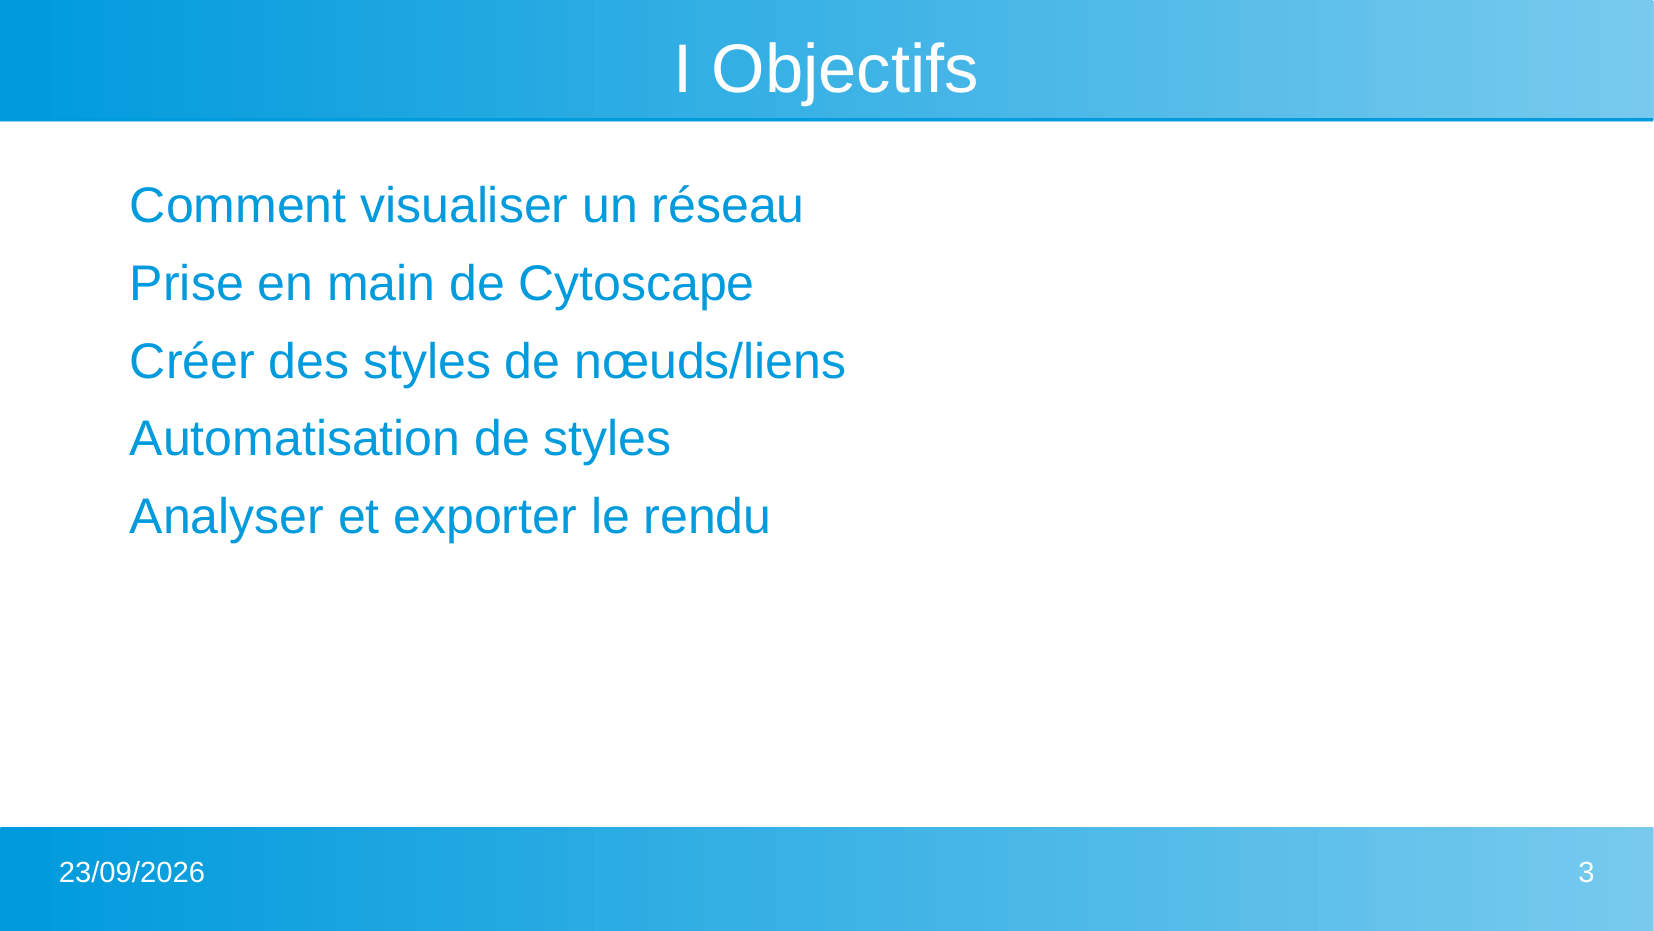

# I Objectifs
Comment visualiser un réseau
Prise en main de Cytoscape
Créer des styles de nœuds/liens
Automatisation de styles
Analyser et exporter le rendu
3